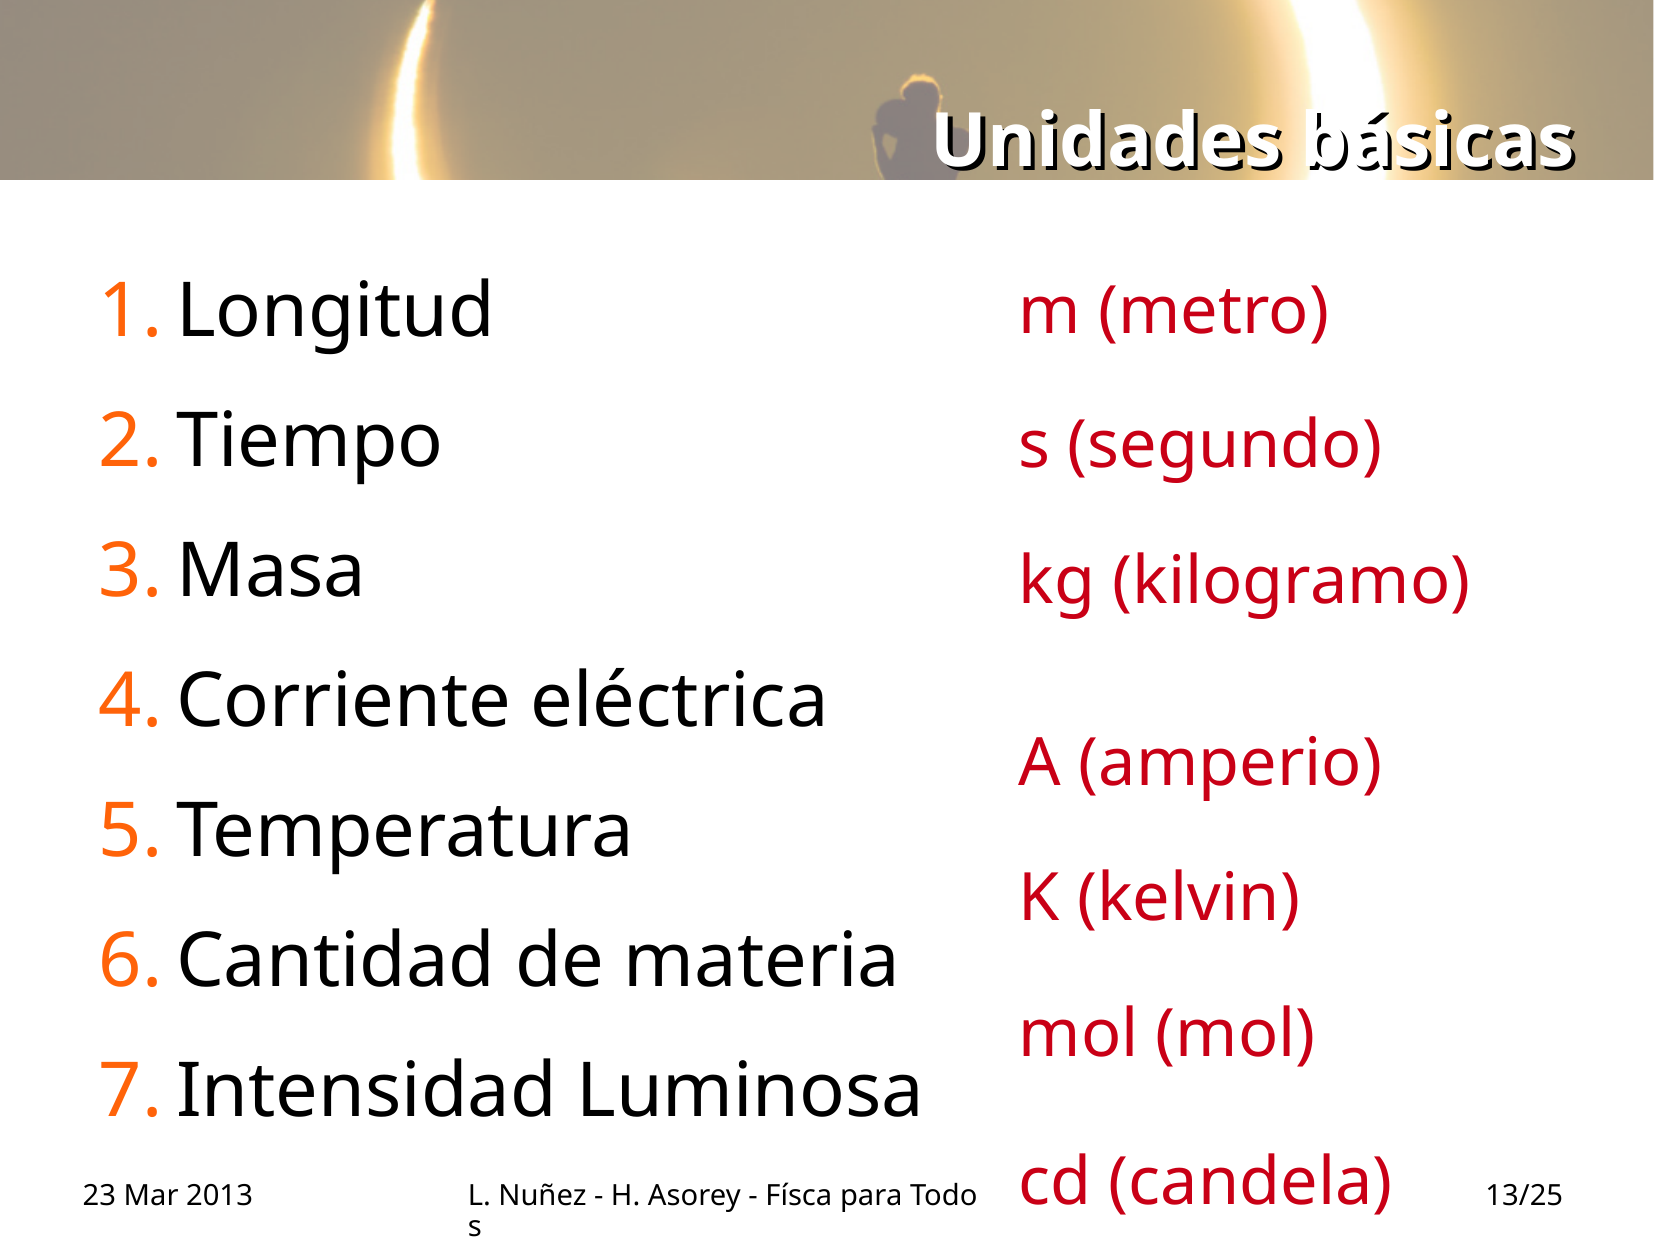

# Unidades básicas
 Longitud
 Tiempo
 Masa
 Corriente eléctrica
 Temperatura
 Cantidad de materia
 Intensidad Luminosa
m (metro)
s (segundo)
kg (kilogramo)
A (amperio)
K (kelvin)
mol (mol)
cd (candela)
23 Mar 2013
L. Nuñez - H. Asorey - Físca para Todos
13